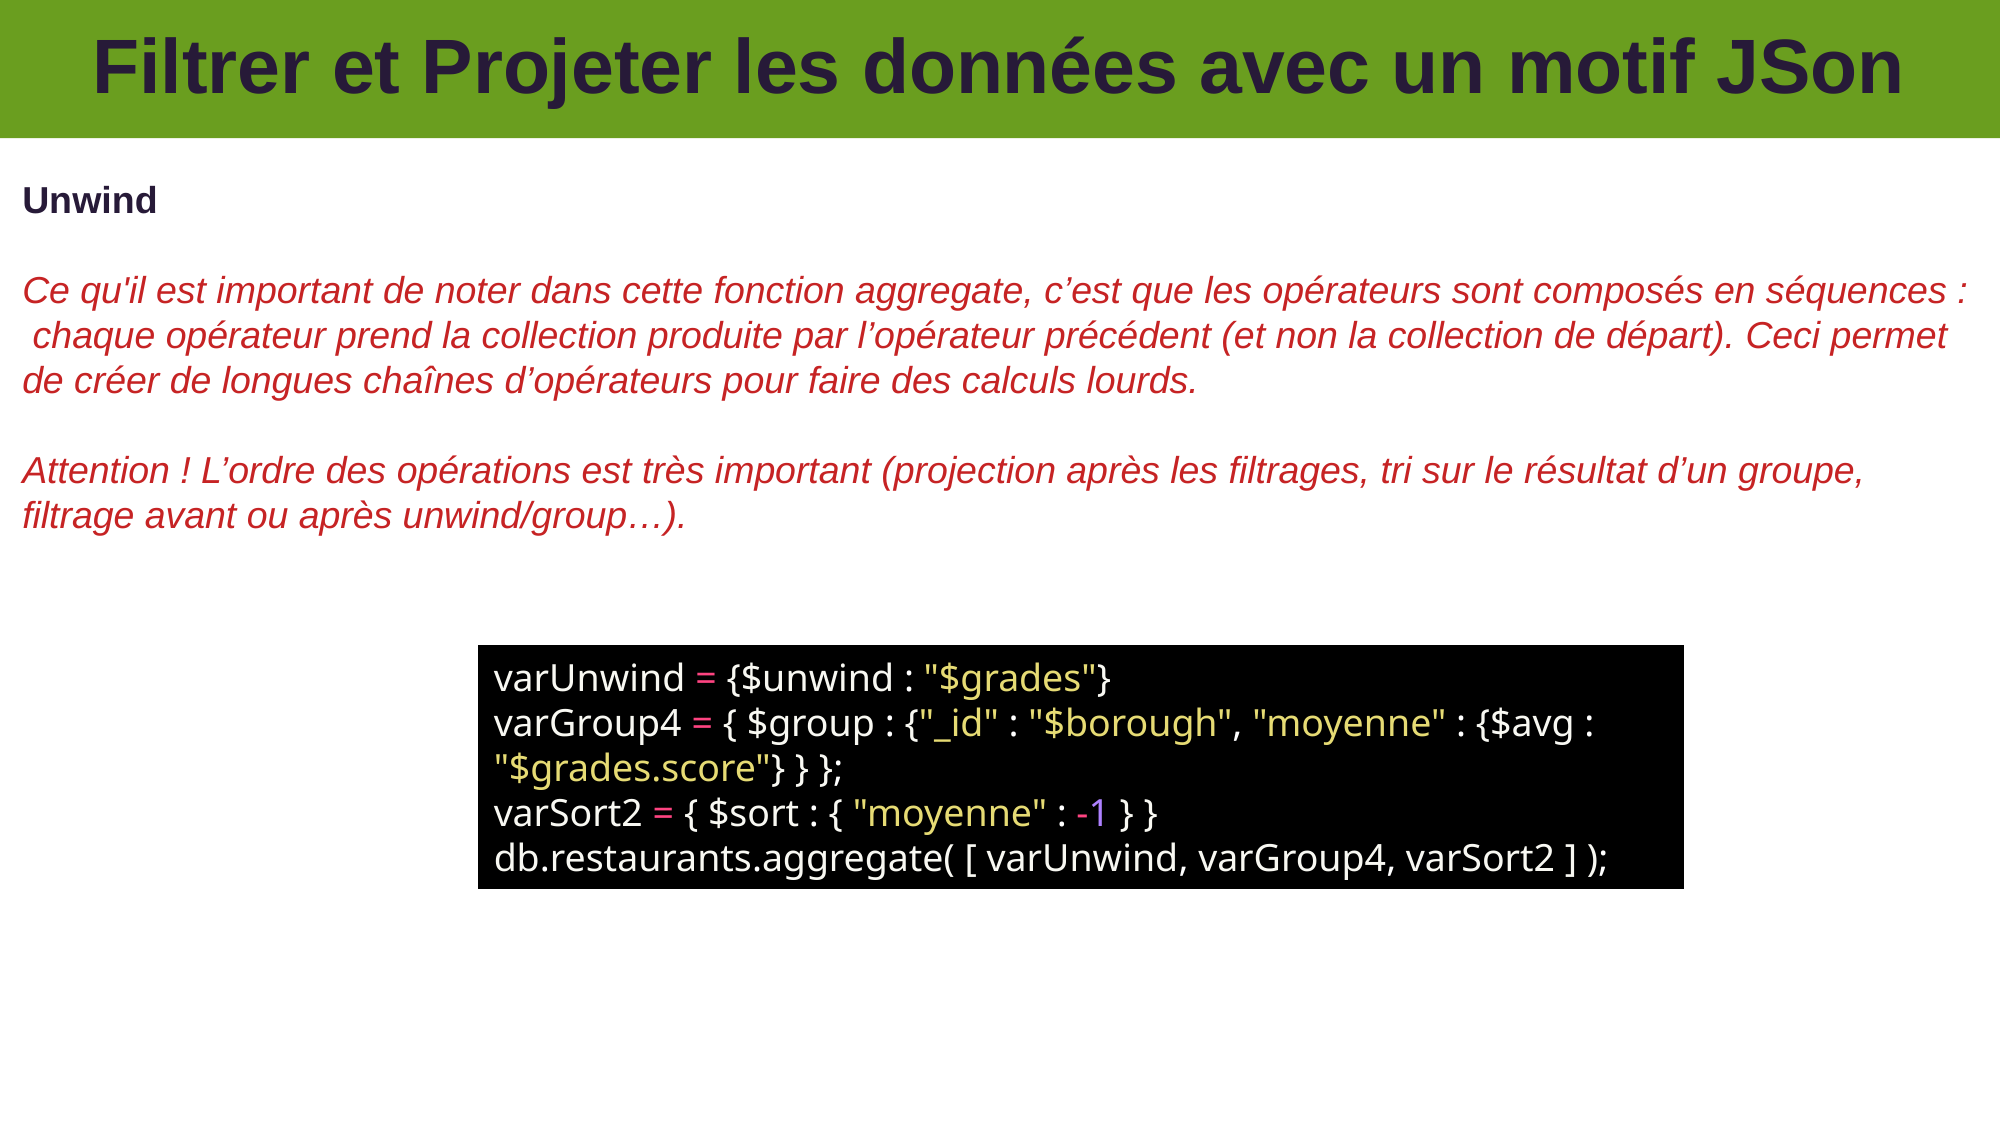

Filtrer et Projeter les données avec un motif JSon
Unwind
Ce qu'il est important de noter dans cette fonction aggregate, c’est que les opérateurs sont composés en séquences : chaque opérateur prend la collection produite par l’opérateur précédent (et non la collection de départ). Ceci permet de créer de longues chaînes d’opérateurs pour faire des calculs lourds.
Attention ! L’ordre des opérations est très important (projection après les filtrages, tri sur le résultat d’un groupe, filtrage avant ou après unwind/group…).
varUnwind = {$unwind : "$grades"}
varGroup4 = { $group : {"_id" : "$borough", "moyenne" : {$avg : "$grades.score"} } };
varSort2 = { $sort : { "moyenne" : -1 } }
db.restaurants.aggregate( [ varUnwind, varGroup4, varSort2 ] );